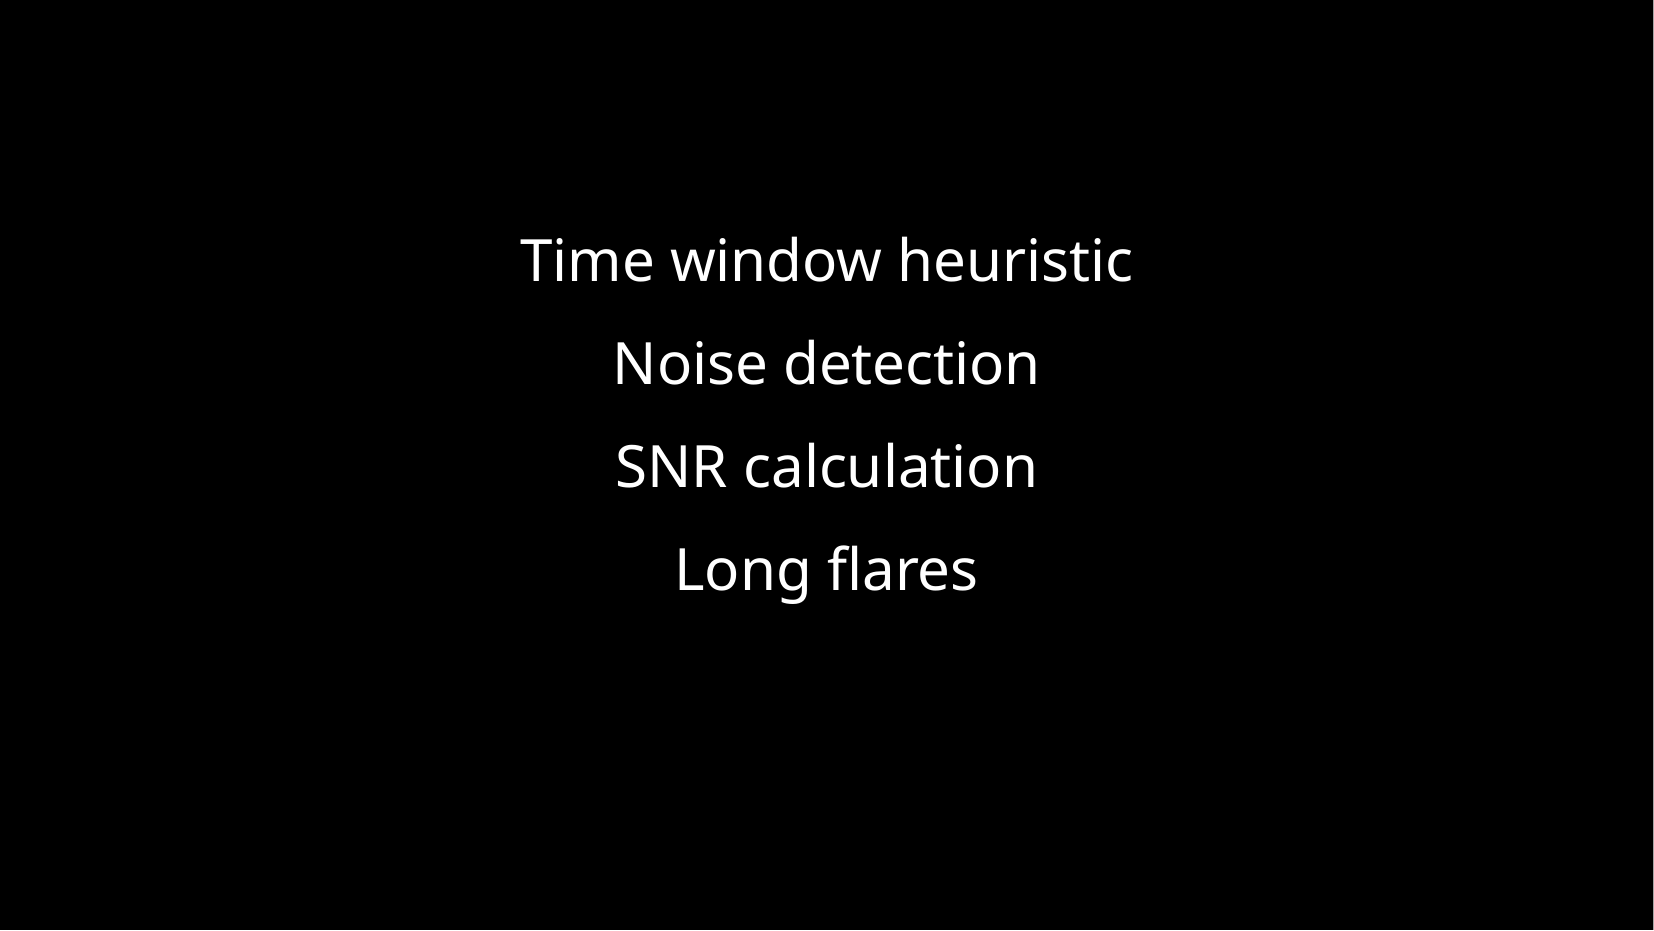

Time window heuristic
Noise detection
SNR calculation
Long flares